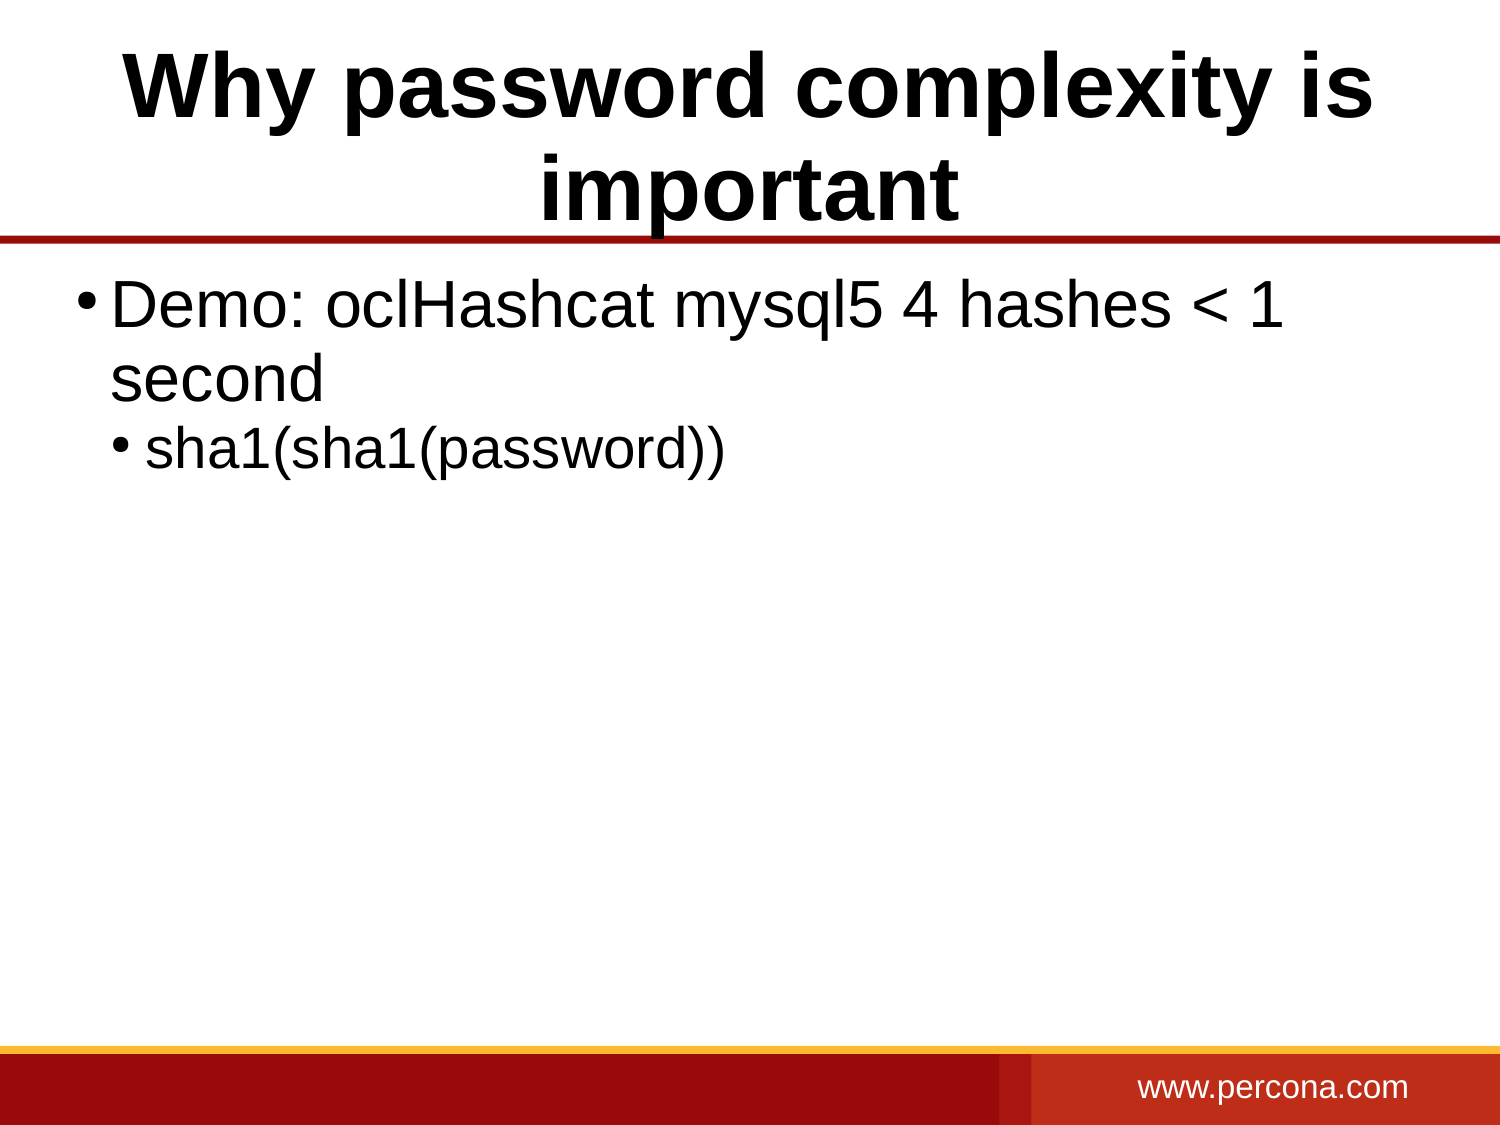

Why password complexity is important
Demo: oclHashcat mysql5 4 hashes < 1 second
sha1(sha1(password))